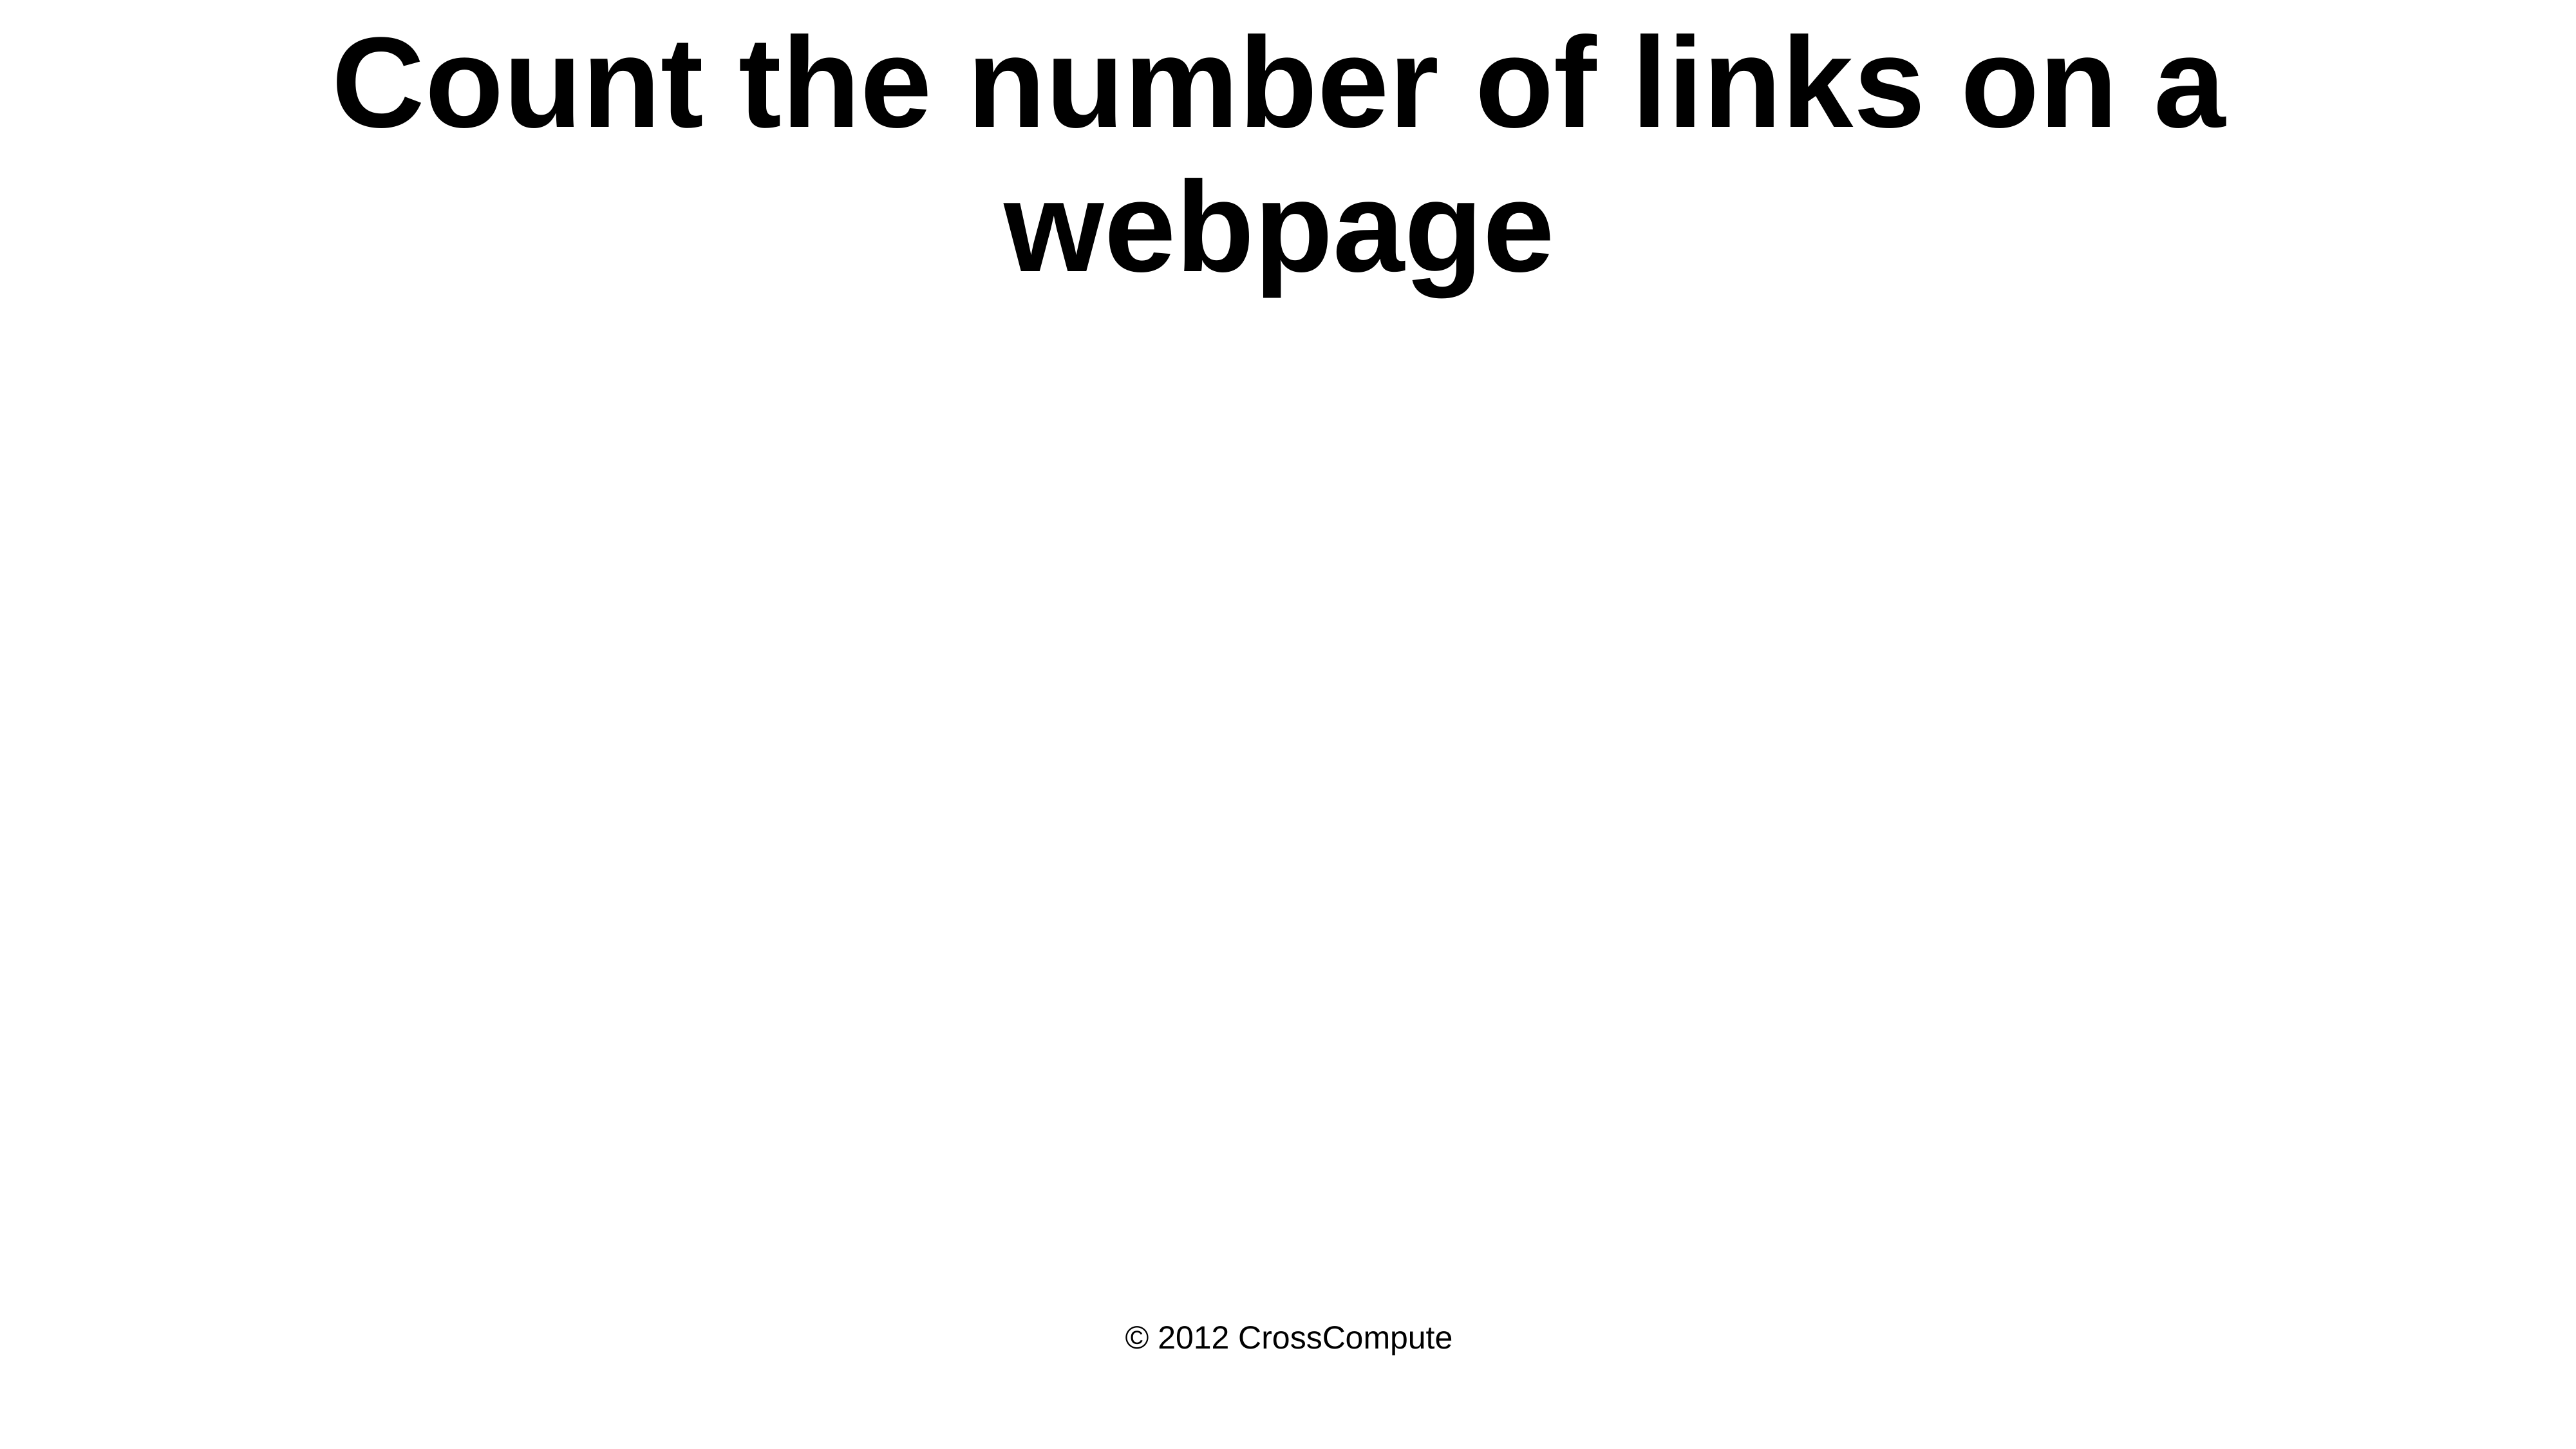

# Count the number of links on a webpage
© 2012 CrossCompute